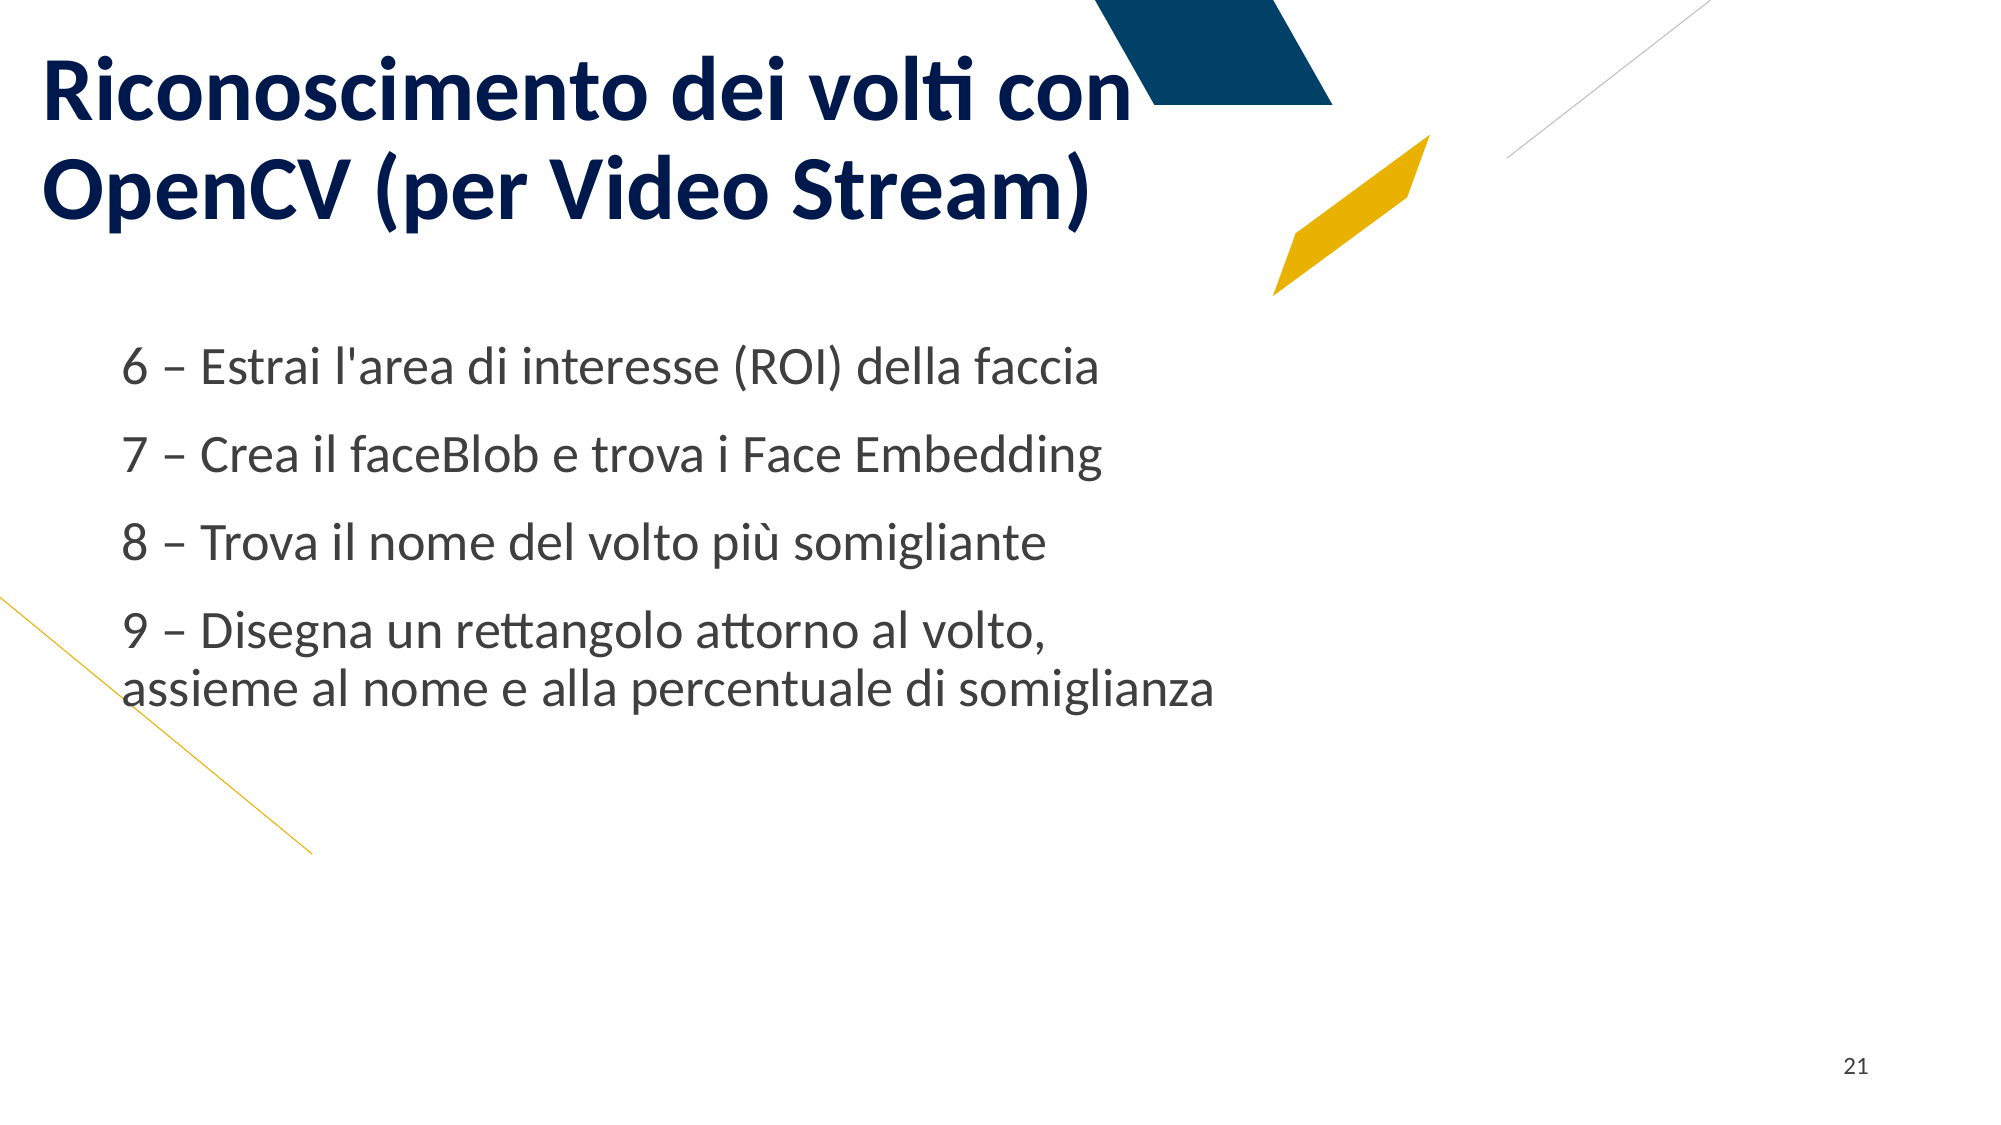

# Riconoscimento dei volti con OpenCV (per Video Stream)
6 – Estrai l'area di interesse (ROI) della faccia
7 – Crea il faceBlob e trova i Face Embedding
8 – Trova il nome del volto più somigliante
9 – Disegna un rettangolo attorno al volto, assieme al nome e alla percentuale di somiglianza